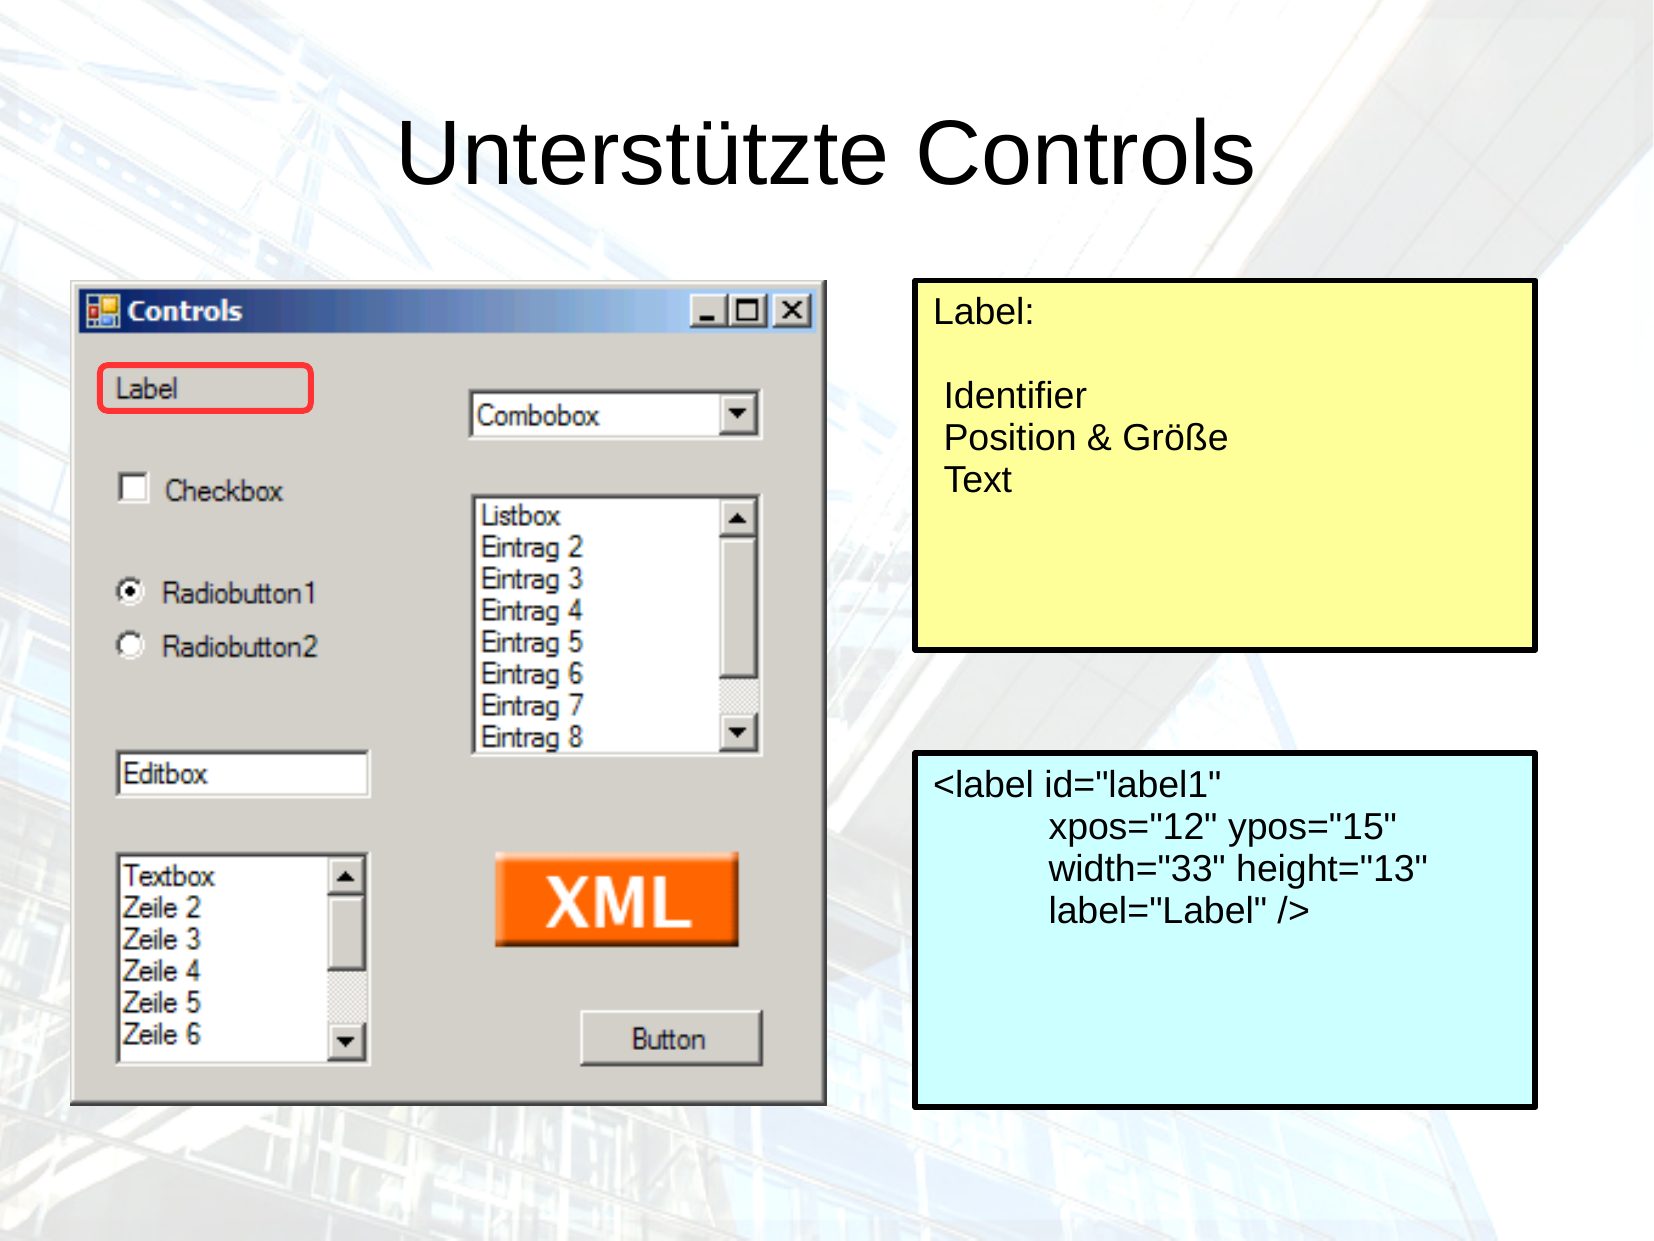

# Unterstützte Controls
Label:
 Identifier
 Position & Größe
 Text
<label id="label1"
 xpos="12" ypos="15"
 width="33" height="13"
 label="Label" />